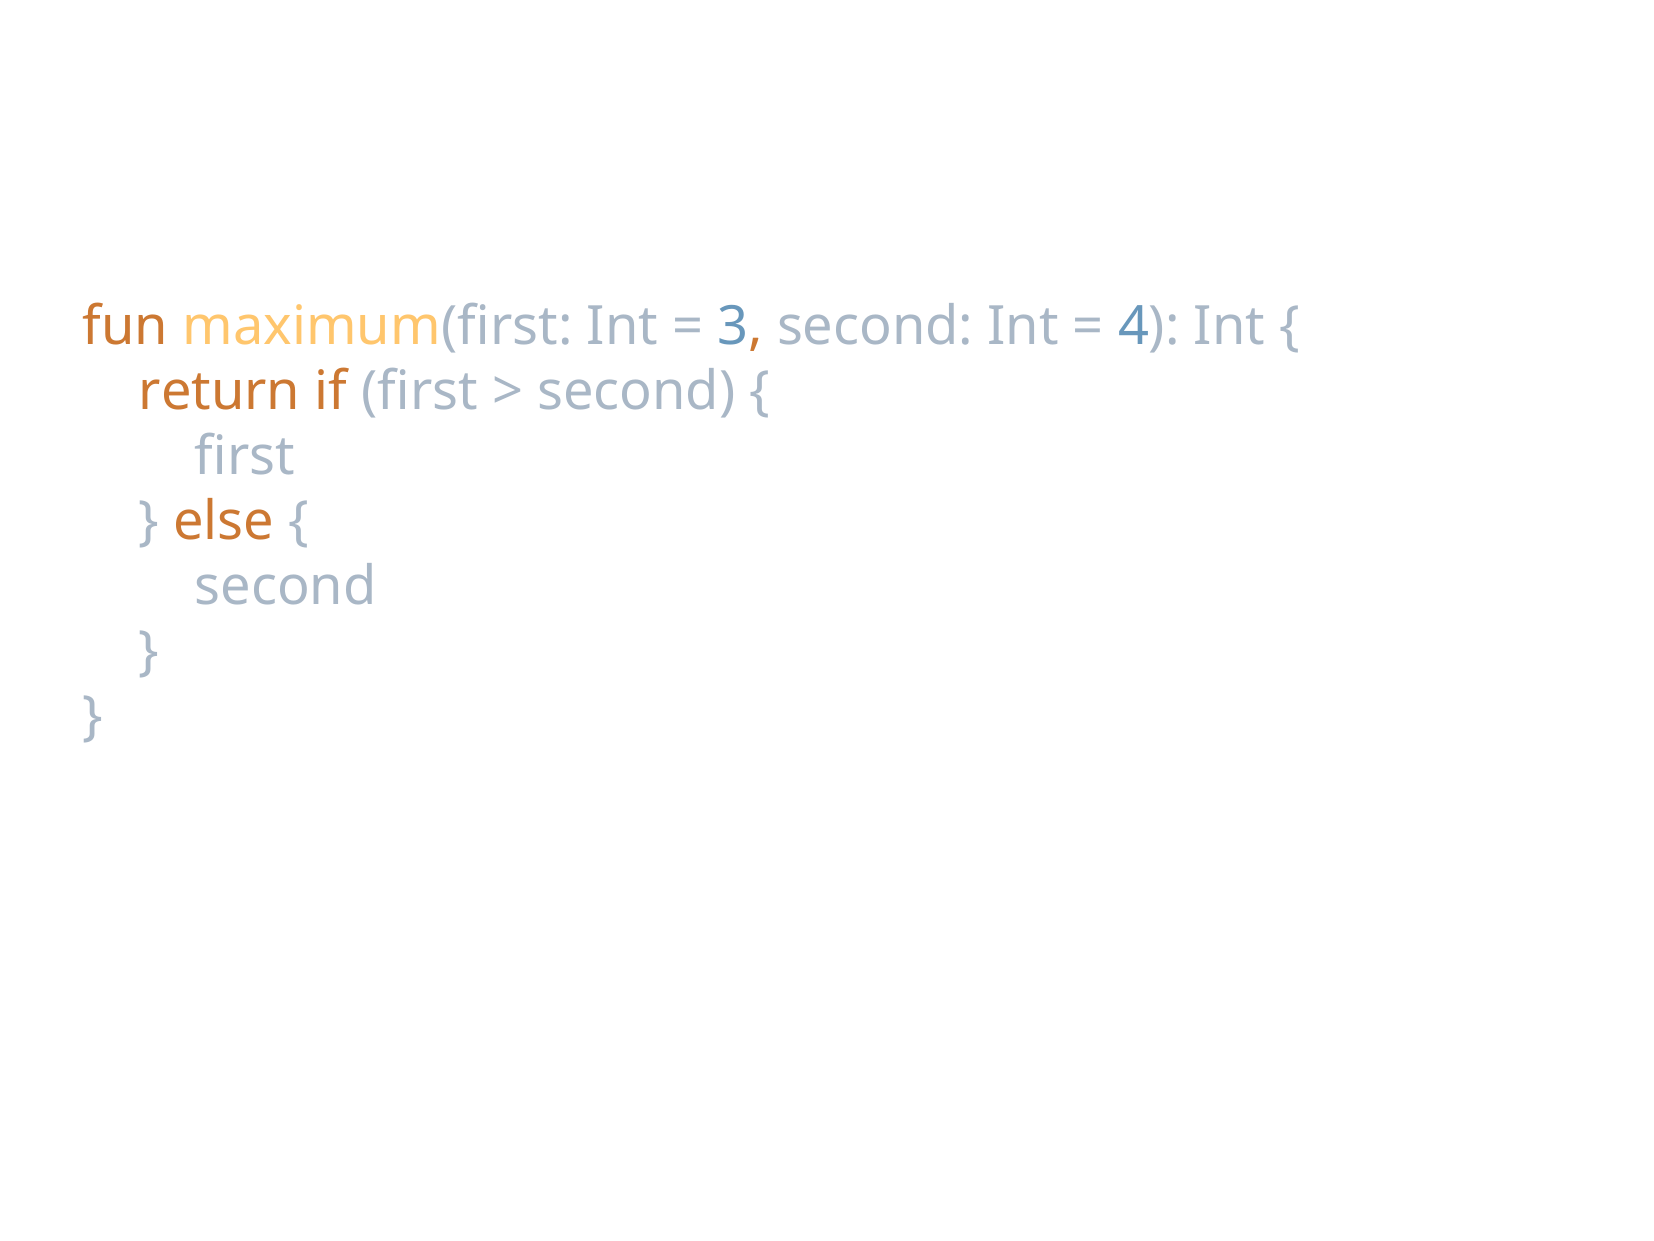

Functions – default values
fun maximum(first: Int = 3, second: Int = 4): Int {
 return if (first > second) {
 first
 } else {
 second
 }
}